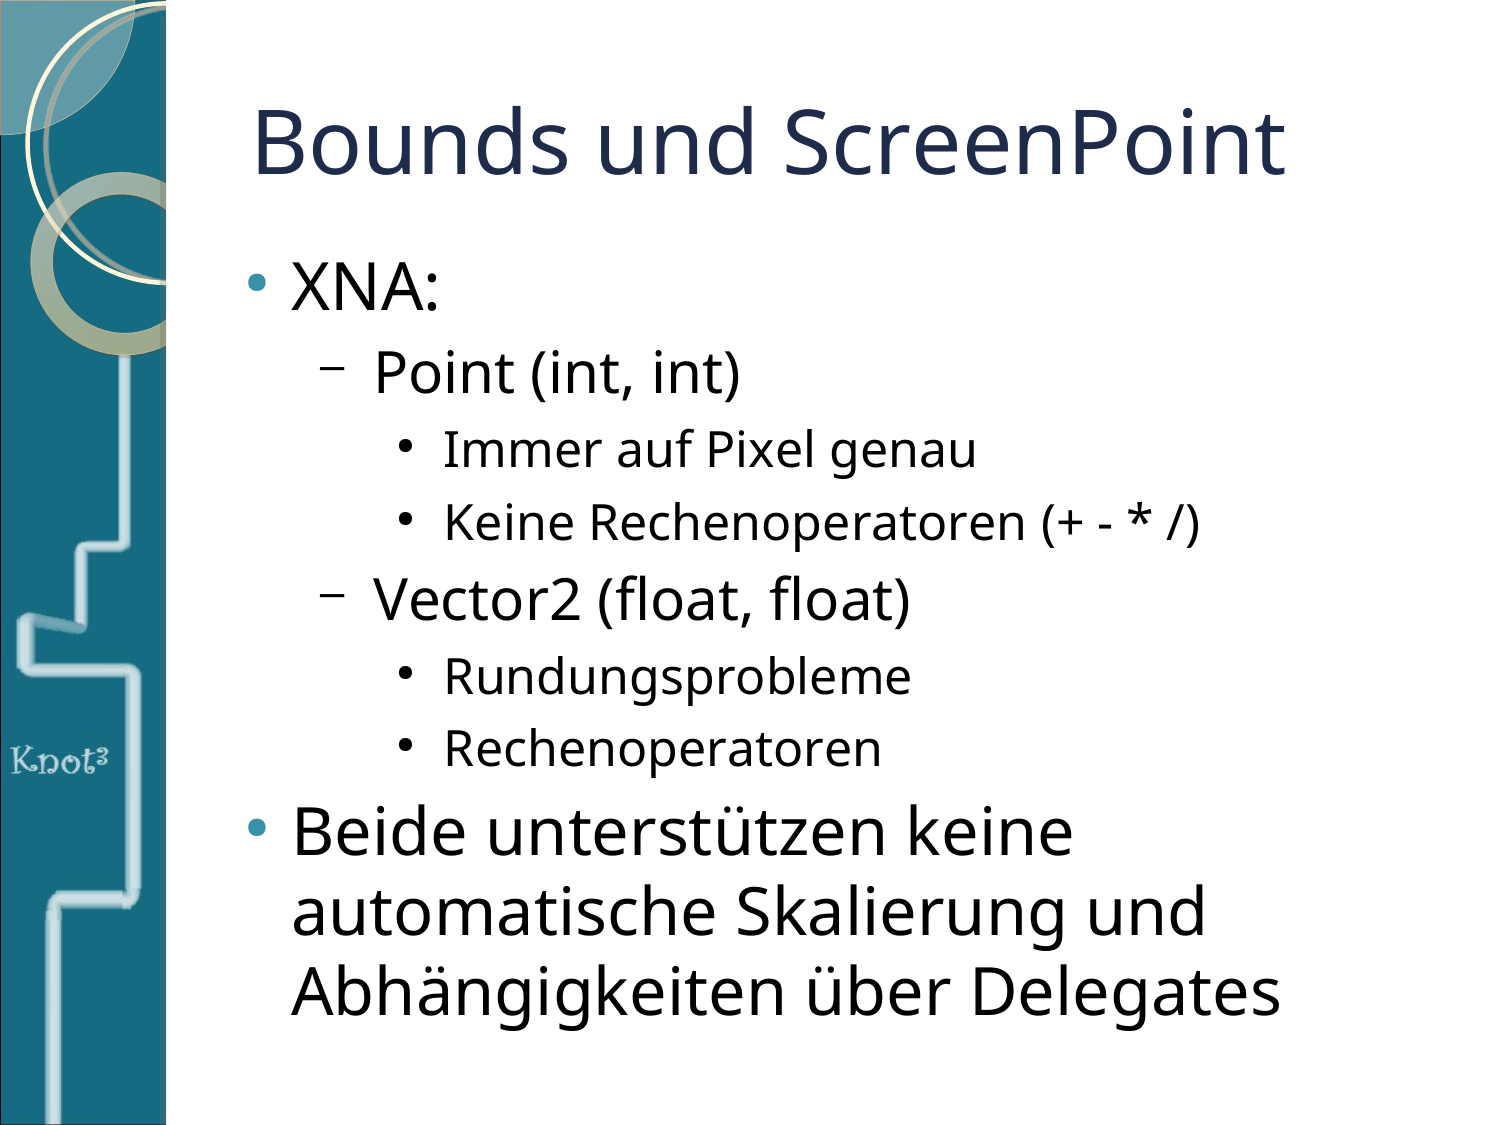

# Bounds und ScreenPoint
XNA:
Point (int, int)
Immer auf Pixel genau
Keine Rechenoperatoren (+ - * /)
Vector2 (float, float)
Rundungsprobleme
Rechenoperatoren
Beide unterstützen keine automatische Skalierung und Abhängigkeiten über Delegates